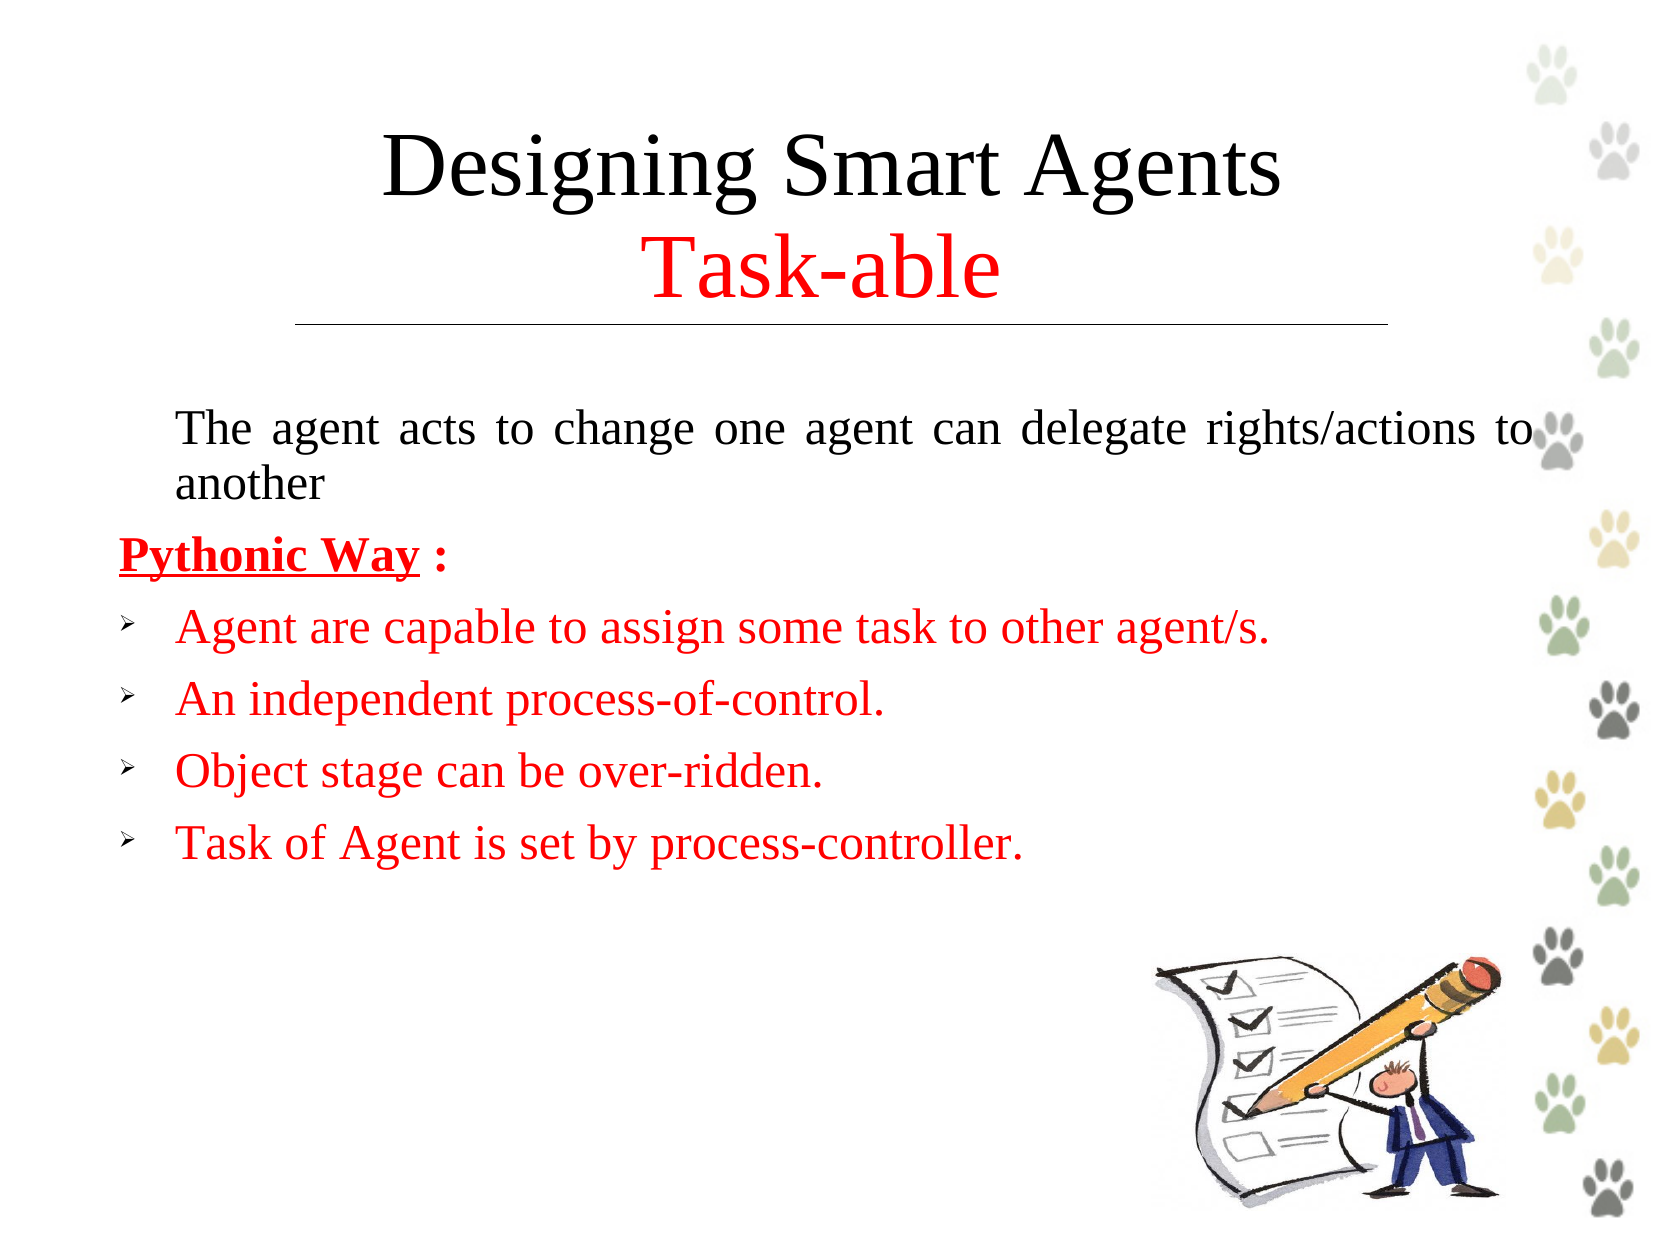

# Designing Smart Agents Task-able
The agent acts to change one agent can delegate rights/actions to another
Pythonic Way :
Agent are capable to assign some task to other agent/s.
An independent process-of-control.
Object stage can be over-ridden.
Task of Agent is set by process-controller.